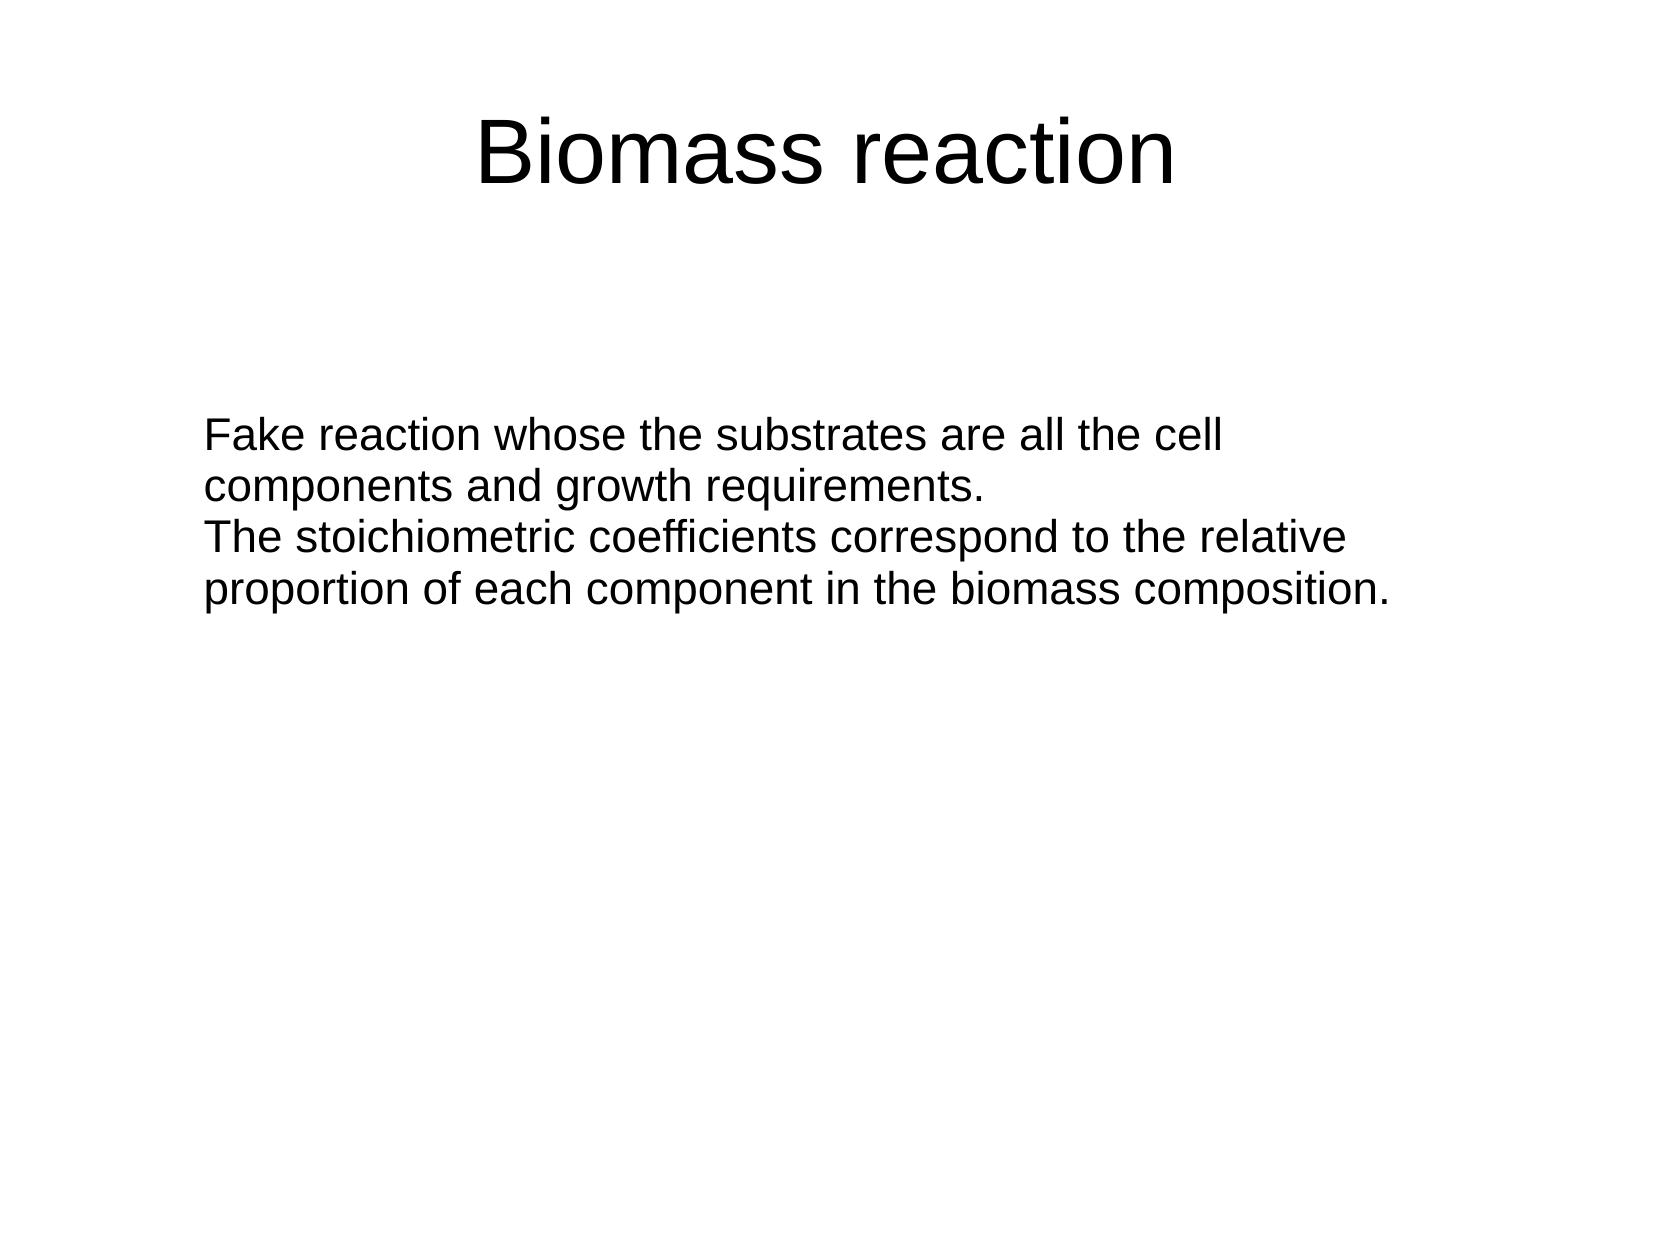

# Biomass reaction
Fake reaction whose the substrates are all the cell components and growth requirements.
The stoichiometric coefficients correspond to the relative proportion of each component in the biomass composition.